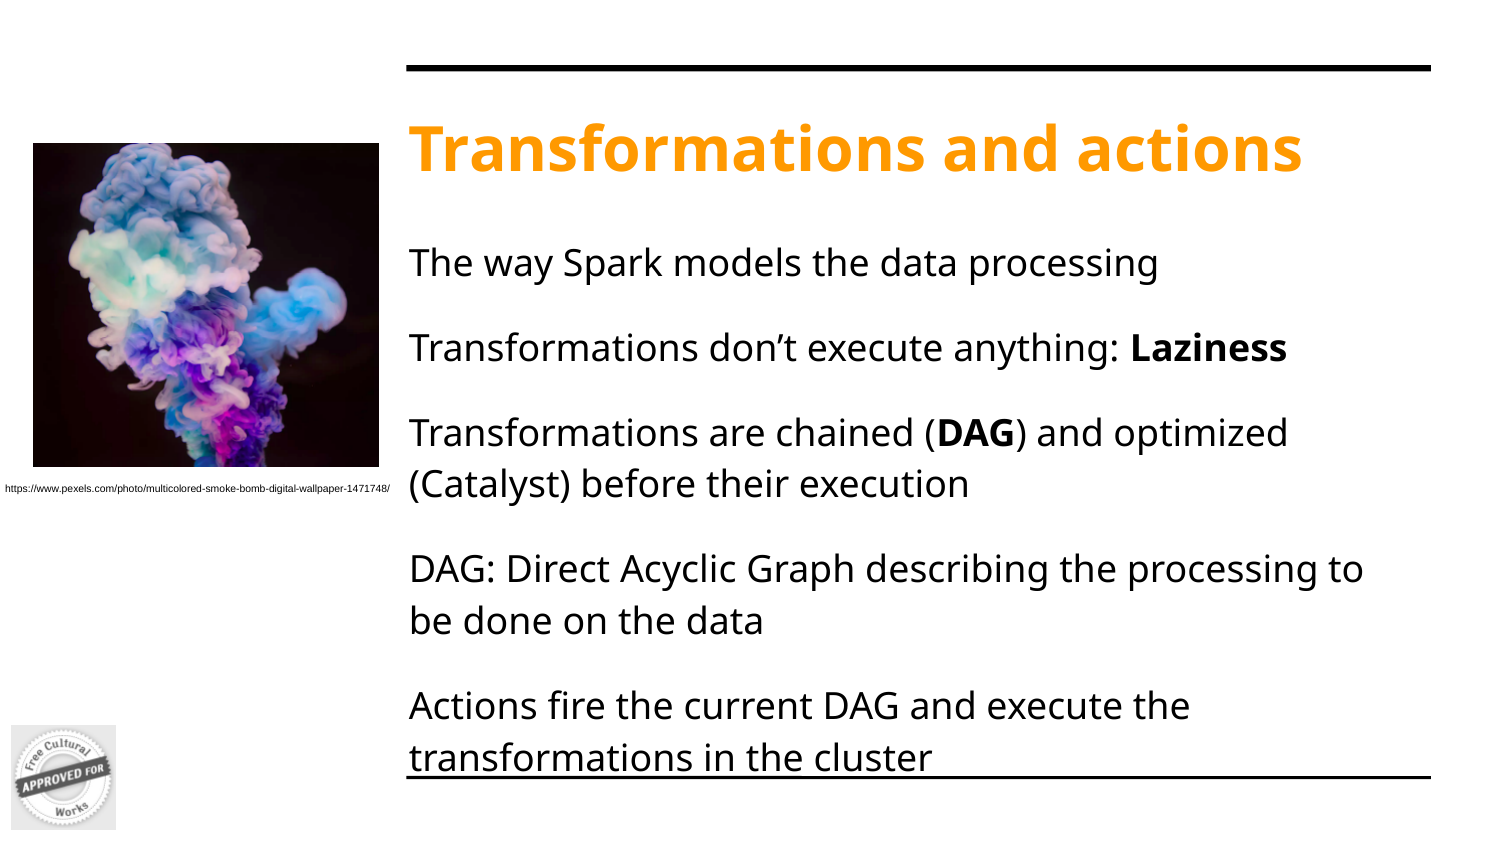

# Transformations and actions
The way Spark models the data processing
Transformations don’t execute anything: Laziness
Transformations are chained (DAG) and optimized (Catalyst) before their execution
DAG: Direct Acyclic Graph describing the processing to be done on the data
Actions fire the current DAG and execute the transformations in the cluster
https://www.pexels.com/photo/multicolored-smoke-bomb-digital-wallpaper-1471748/